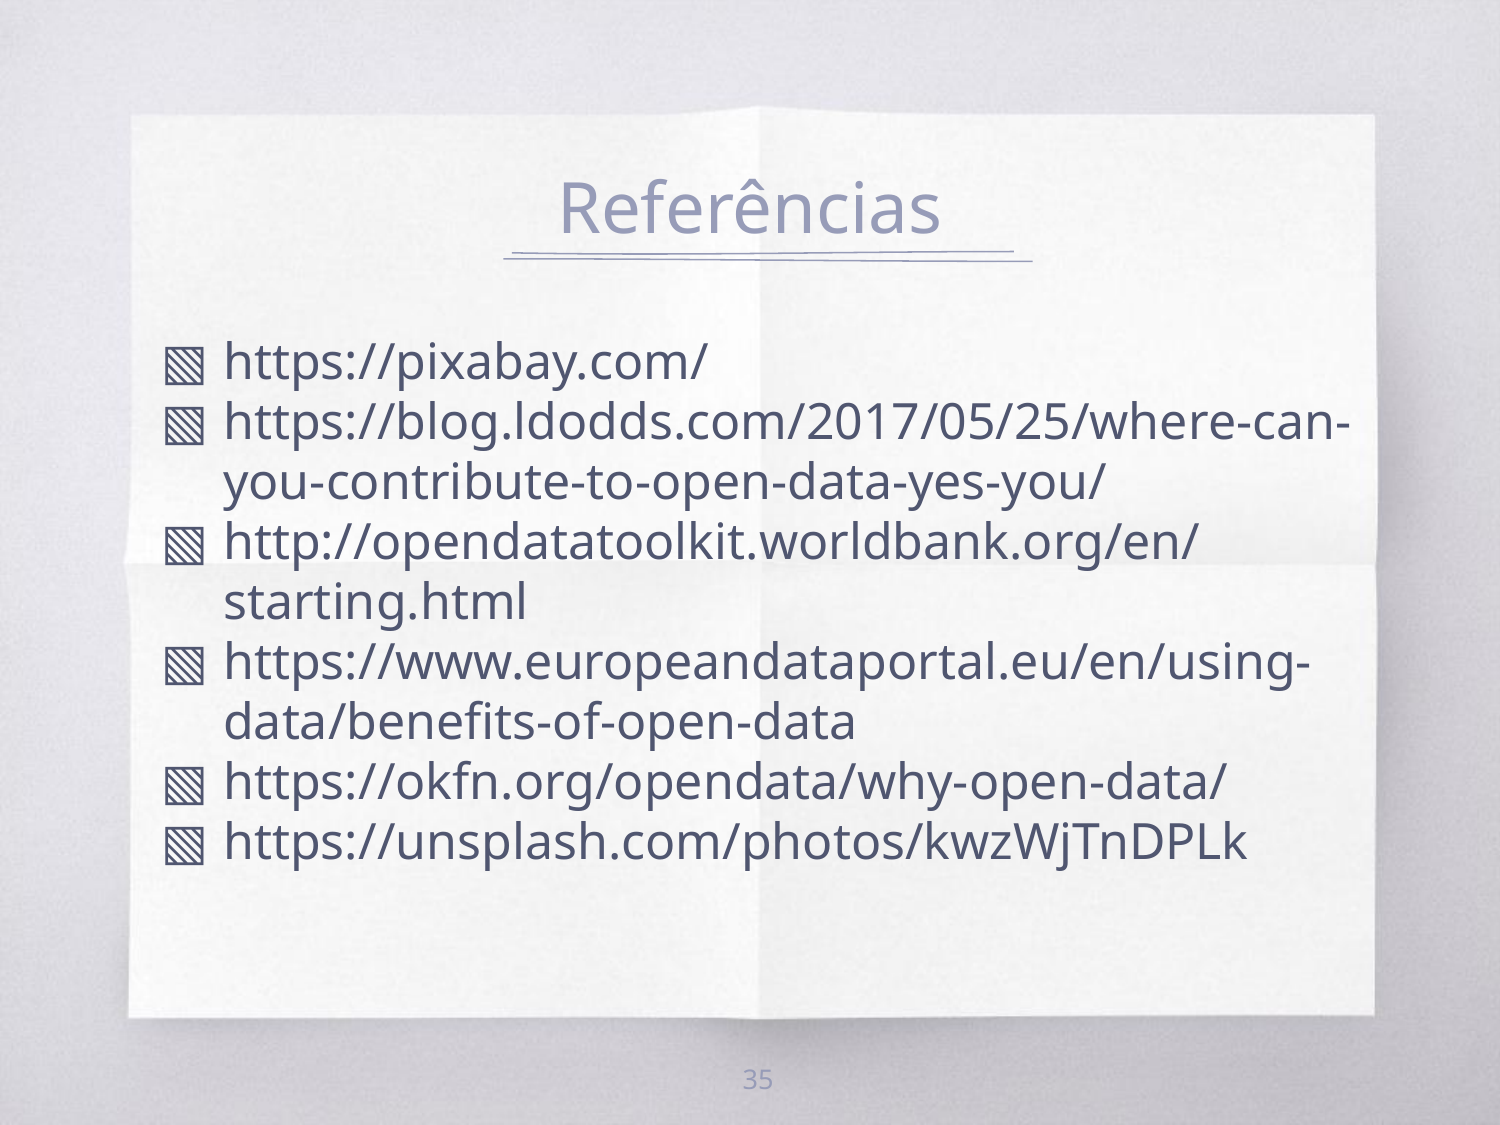

# Referências
https://pixabay.com/
https://blog.ldodds.com/2017/05/25/where-can-you-contribute-to-open-data-yes-you/
http://opendatatoolkit.worldbank.org/en/starting.html
https://www.europeandataportal.eu/en/using-data/benefits-of-open-data
https://okfn.org/opendata/why-open-data/
https://unsplash.com/photos/kwzWjTnDPLk